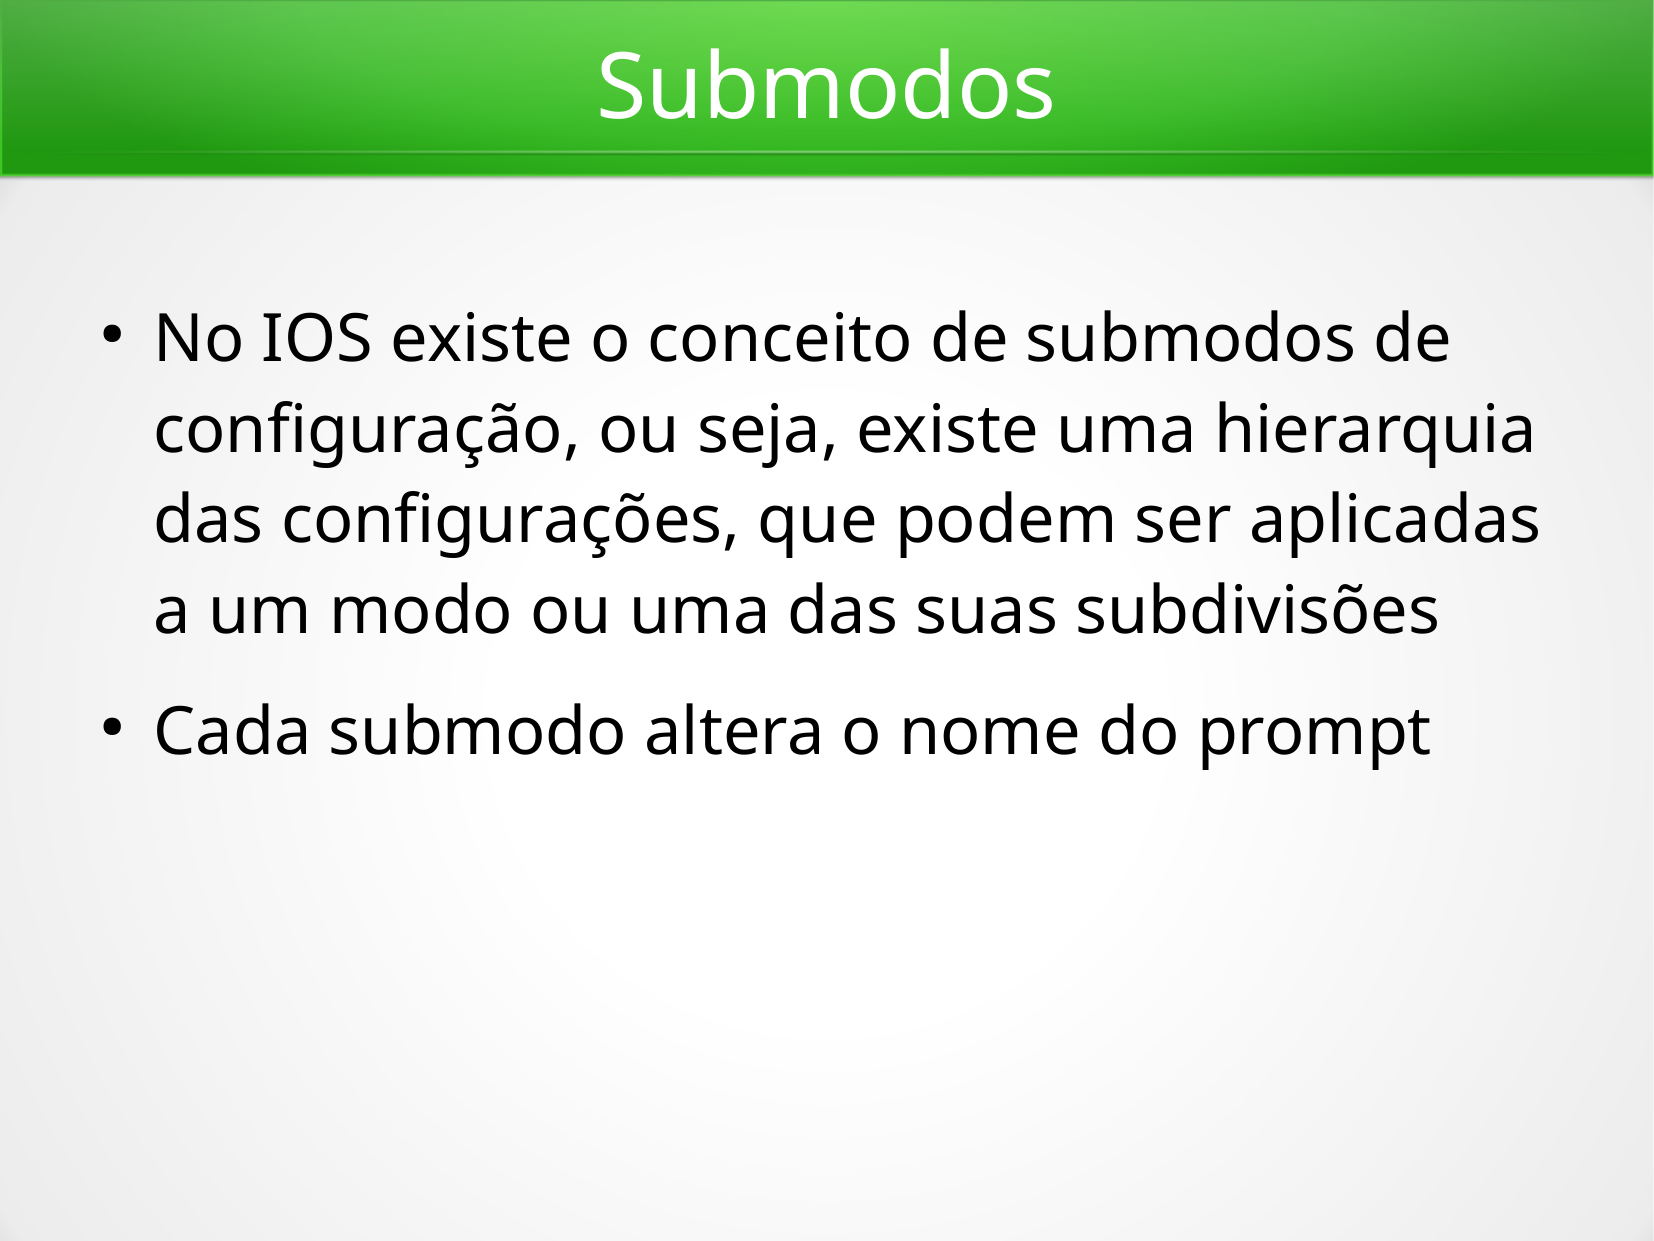

# Submodos
No IOS existe o conceito de submodos de configuração, ou seja, existe uma hierarquia das configurações, que podem ser aplicadas a um modo ou uma das suas subdivisões
Cada submodo altera o nome do prompt